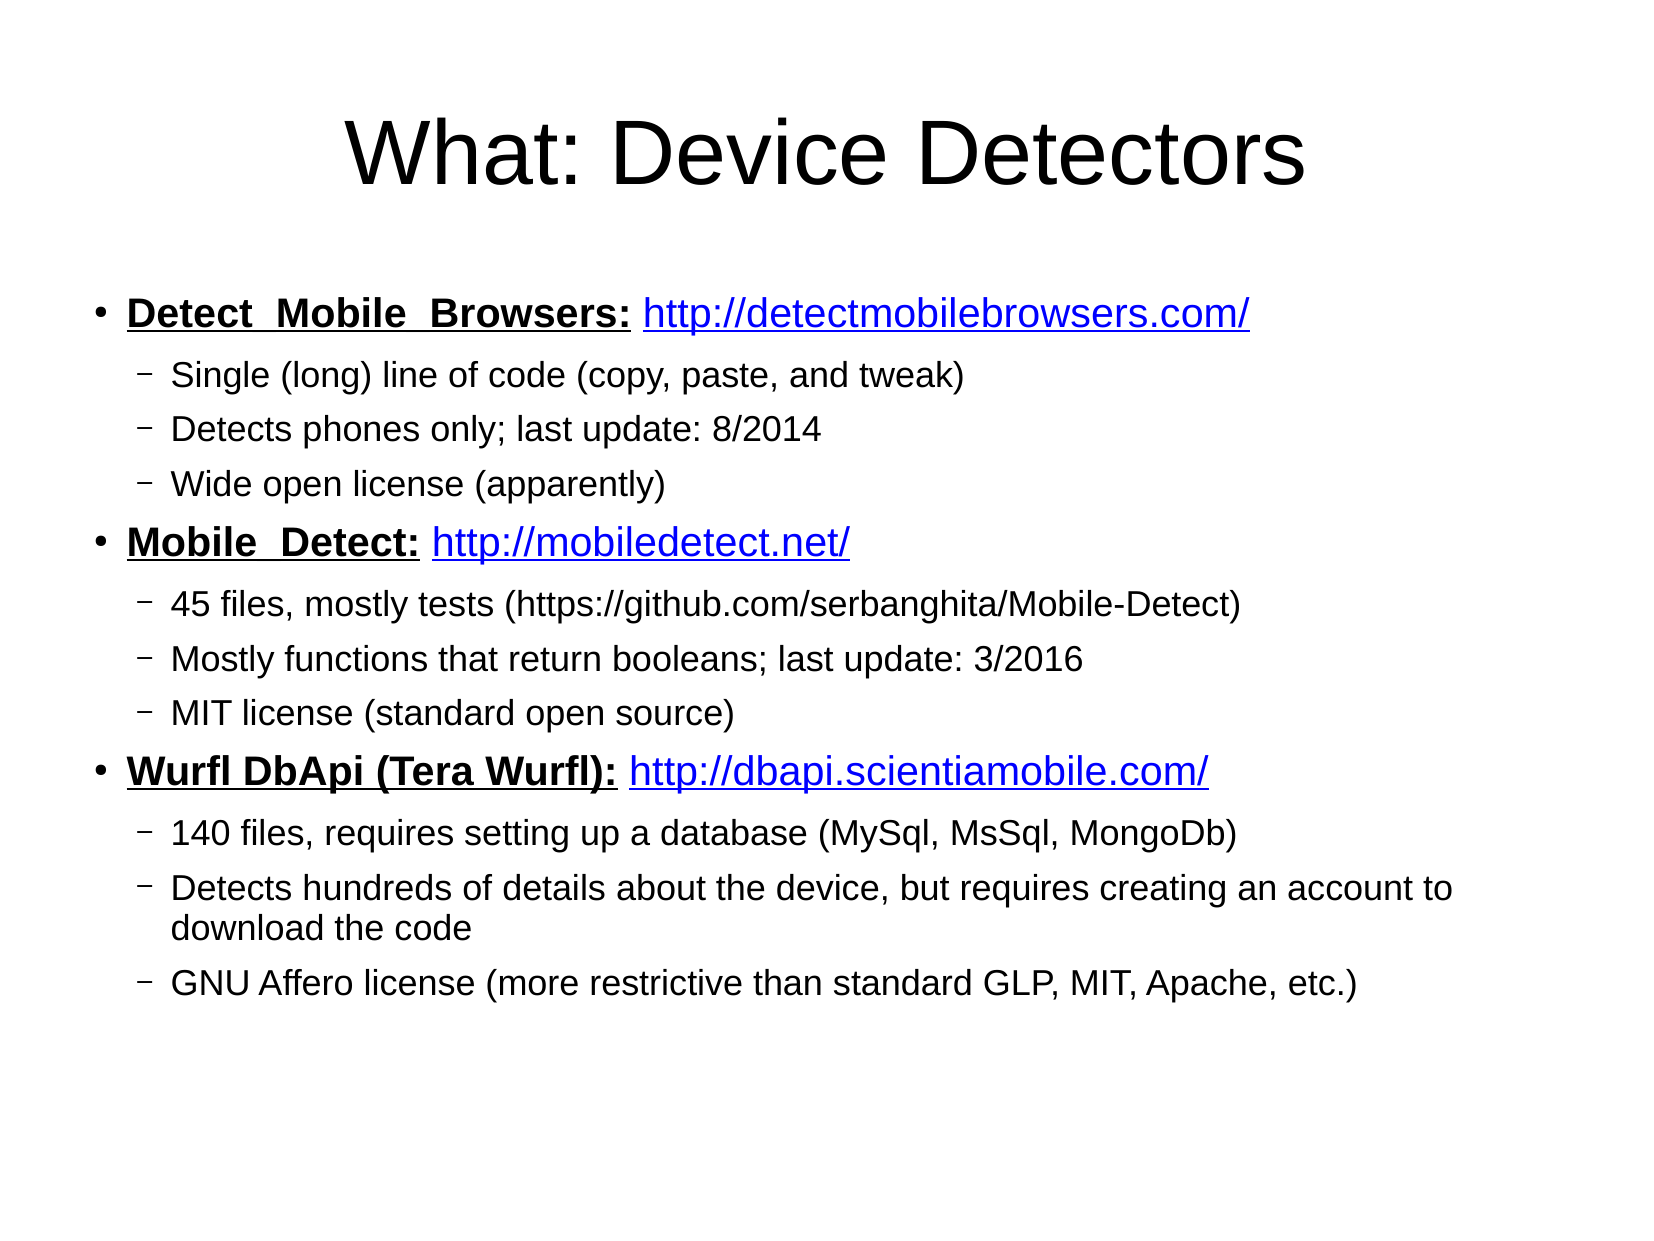

# What: Device Detectors
Detect_Mobile_Browsers: http://detectmobilebrowsers.com/
Single (long) line of code (copy, paste, and tweak)
Detects phones only; last update: 8/2014
Wide open license (apparently)
Mobile_Detect: http://mobiledetect.net/
45 files, mostly tests (https://github.com/serbanghita/Mobile-Detect)
Mostly functions that return booleans; last update: 3/2016
MIT license (standard open source)
Wurfl DbApi (Tera Wurfl): http://dbapi.scientiamobile.com/
140 files, requires setting up a database (MySql, MsSql, MongoDb)
Detects hundreds of details about the device, but requires creating an account to download the code
GNU Affero license (more restrictive than standard GLP, MIT, Apache, etc.)